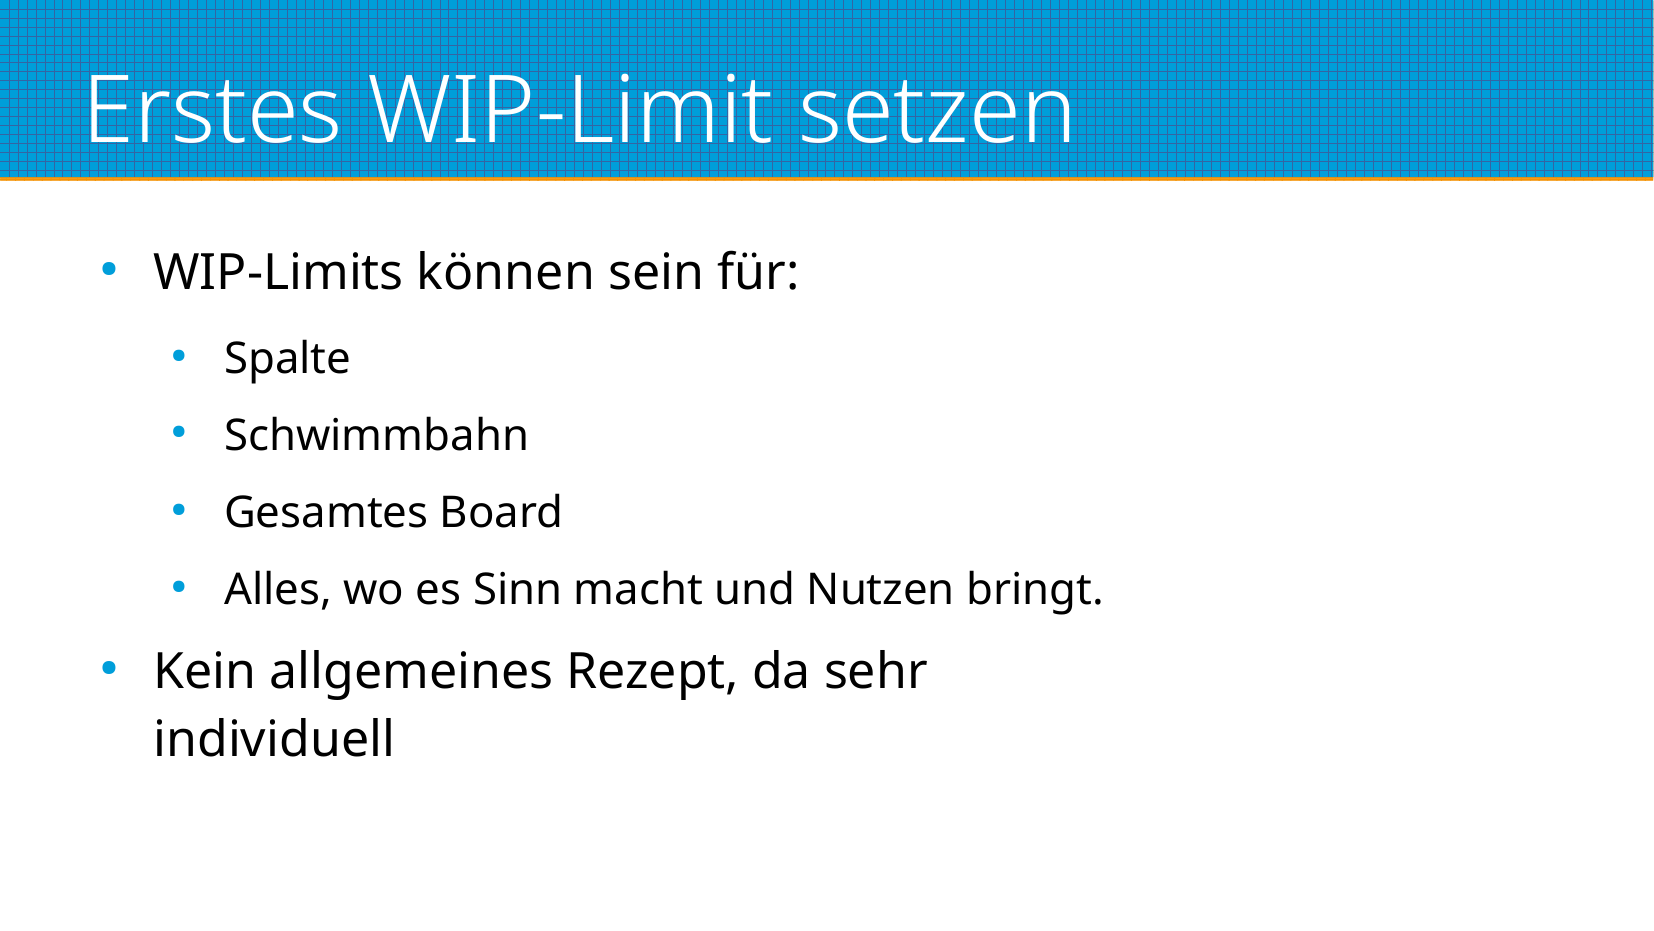

# Erstes WIP-Limit setzen
WIP-Limits können sein für:
Spalte
Schwimmbahn
Gesamtes Board
Alles, wo es Sinn macht und Nutzen bringt.
Kein allgemeines Rezept, da sehr individuell